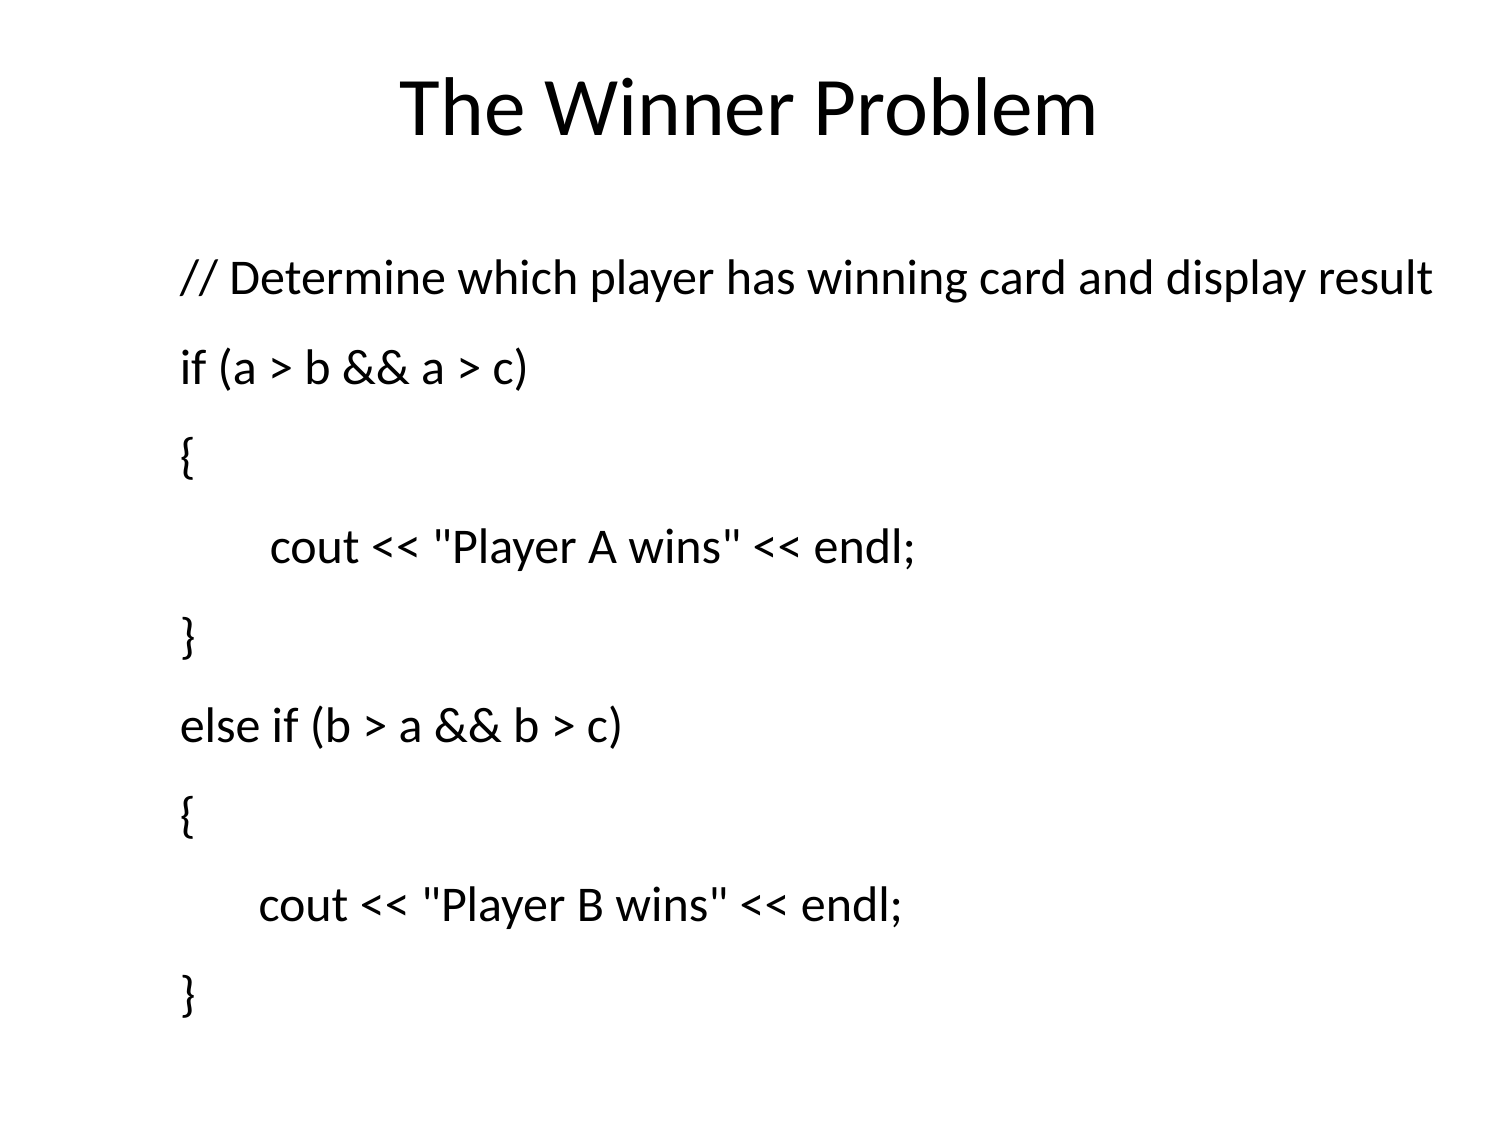

# The Winner Problem
 // Determine which player has winning card and display result
 if (a > b && a > c)
 {
 cout << "Player A wins" << endl;
 }
 else if (b > a && b > c)
 {
 cout << "Player B wins" << endl;
 }